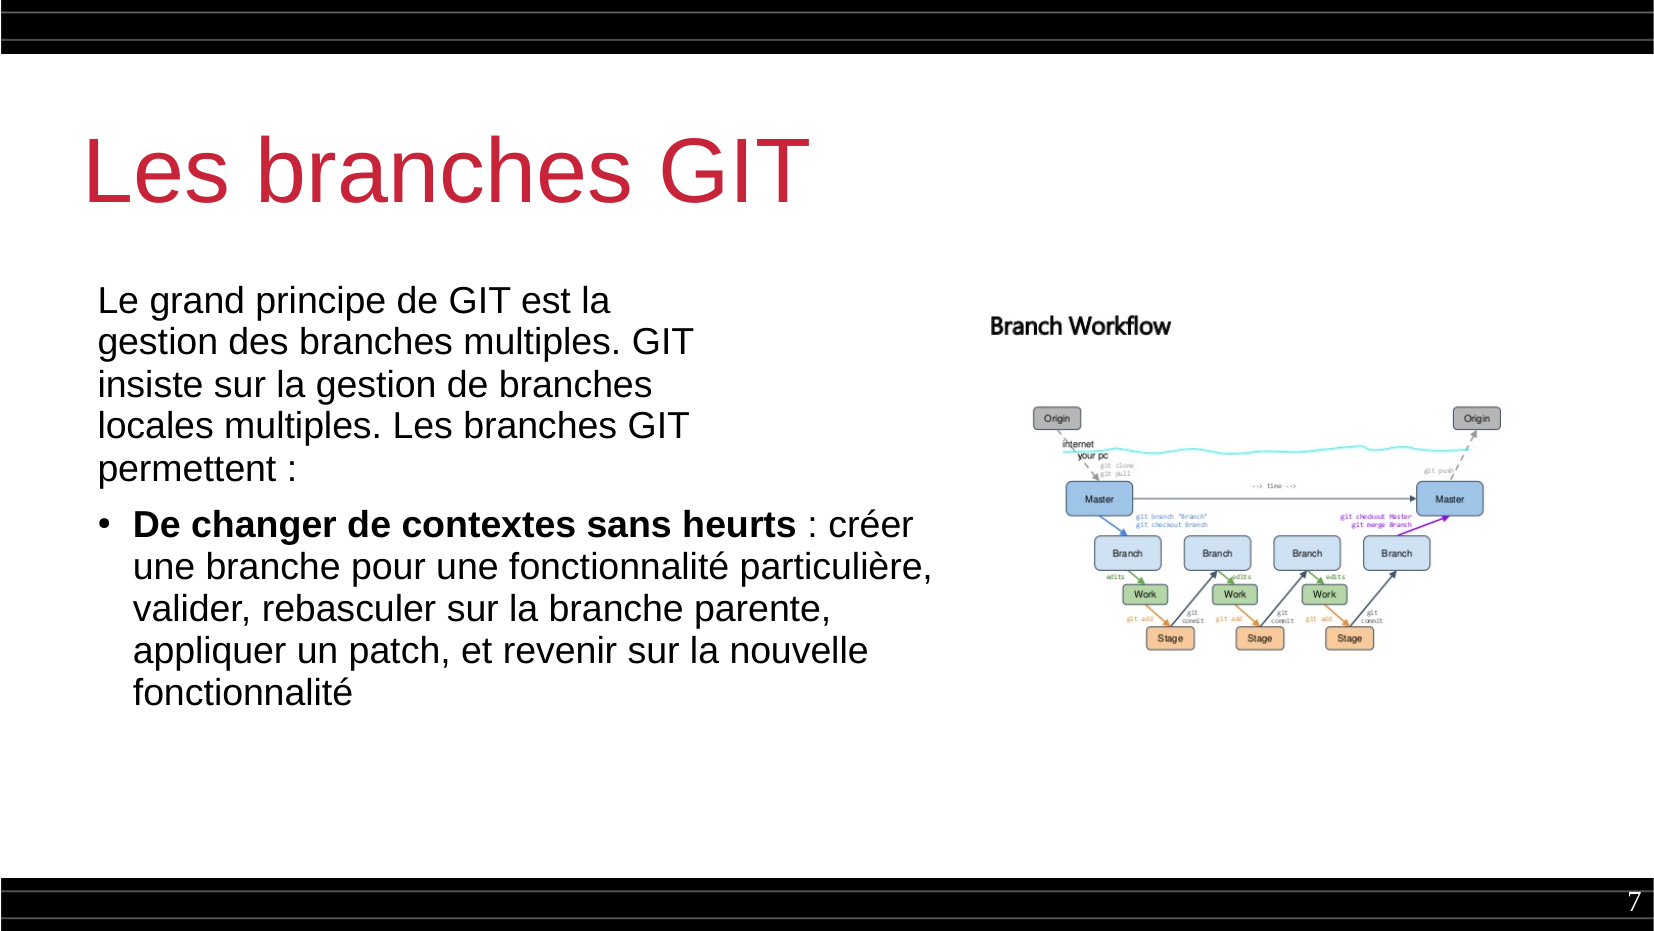

# Les branches GIT
Le grand principe de GIT est la gestion des branches multiples. GIT insiste sur la gestion de branches locales multiples. Les branches GIT permettent :
De changer de contextes sans heurts : créer une branche pour une fonctionnalité particulière, valider, rebasculer sur la branche parente, appliquer un patch, et revenir sur la nouvelle fonctionnalité